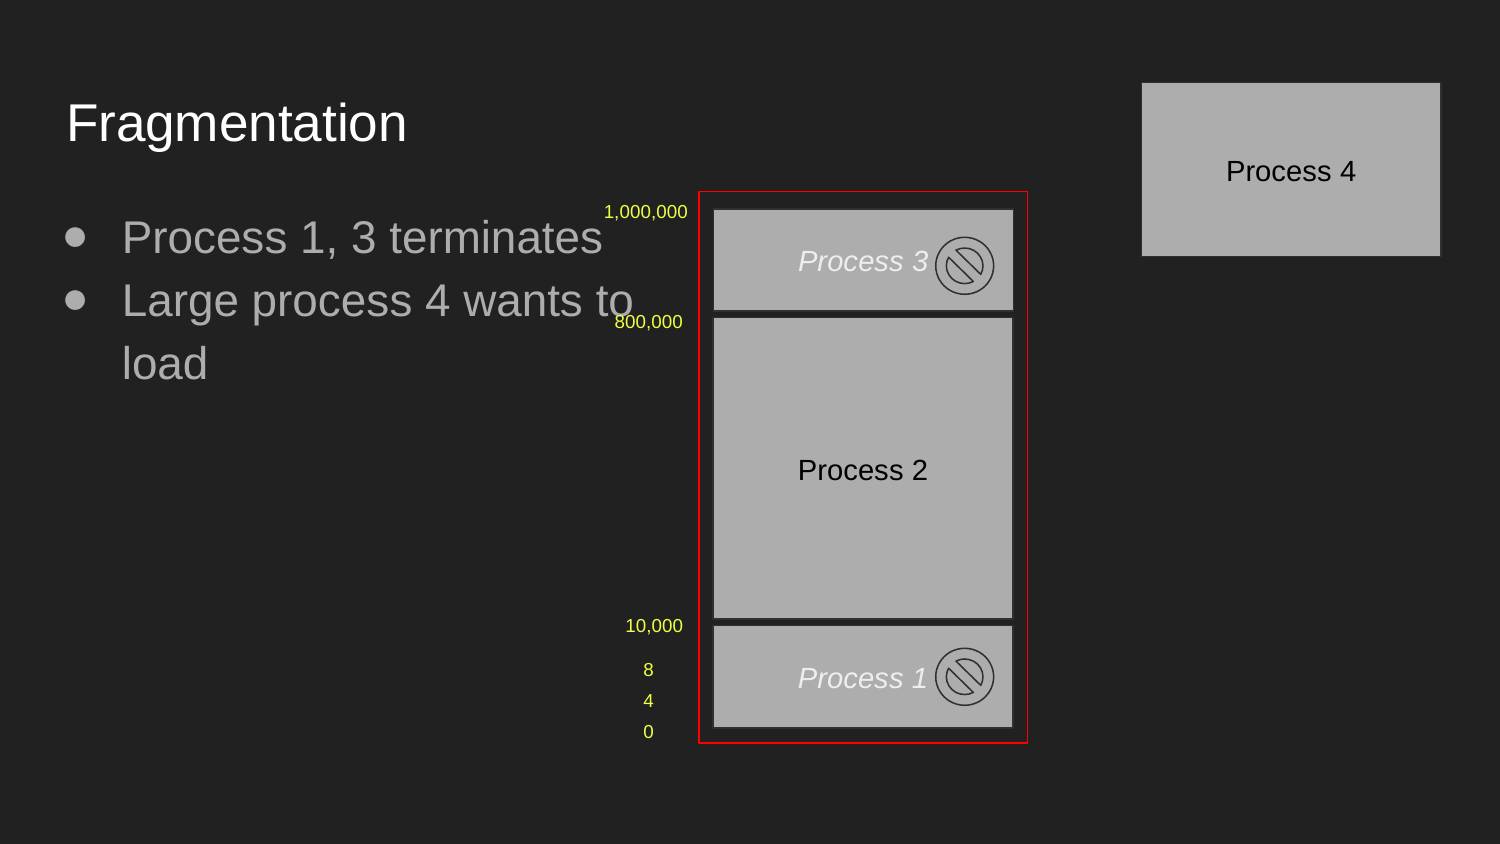

# Fragmentation
Process 4
Process 1, 3 terminates
Large process 4 wants to load
1,000,000
Process 3
800,000
Process 2
10,000
Process 1
8
4
0